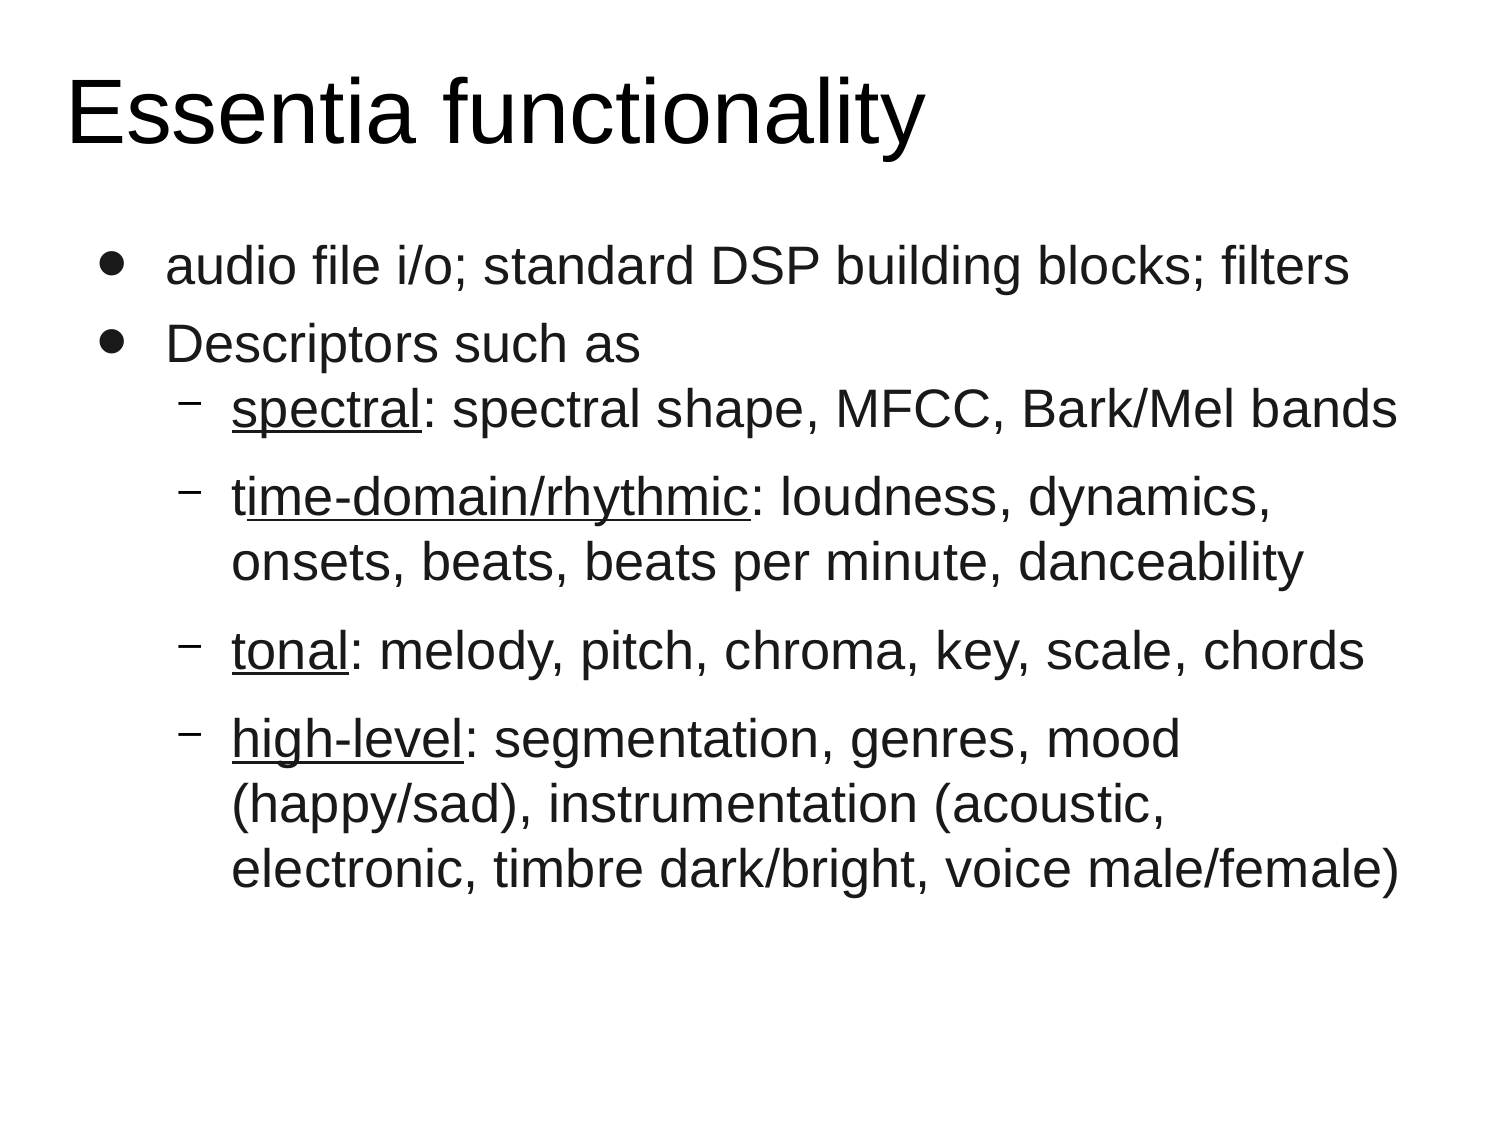

Essentia functionality
# Essentia
audio file i/o; standard DSP building blocks; filters
Descriptors such as
spectral: spectral shape, MFCC, Bark/Mel bands
time-domain/rhythmic: loudness, dynamics, onsets, beats, beats per minute, danceability
tonal: melody, pitch, chroma, key, scale, chords
high-level: segmentation, genres, mood (happy/sad), instrumentation (acoustic, electronic, timbre dark/bright, voice male/female)